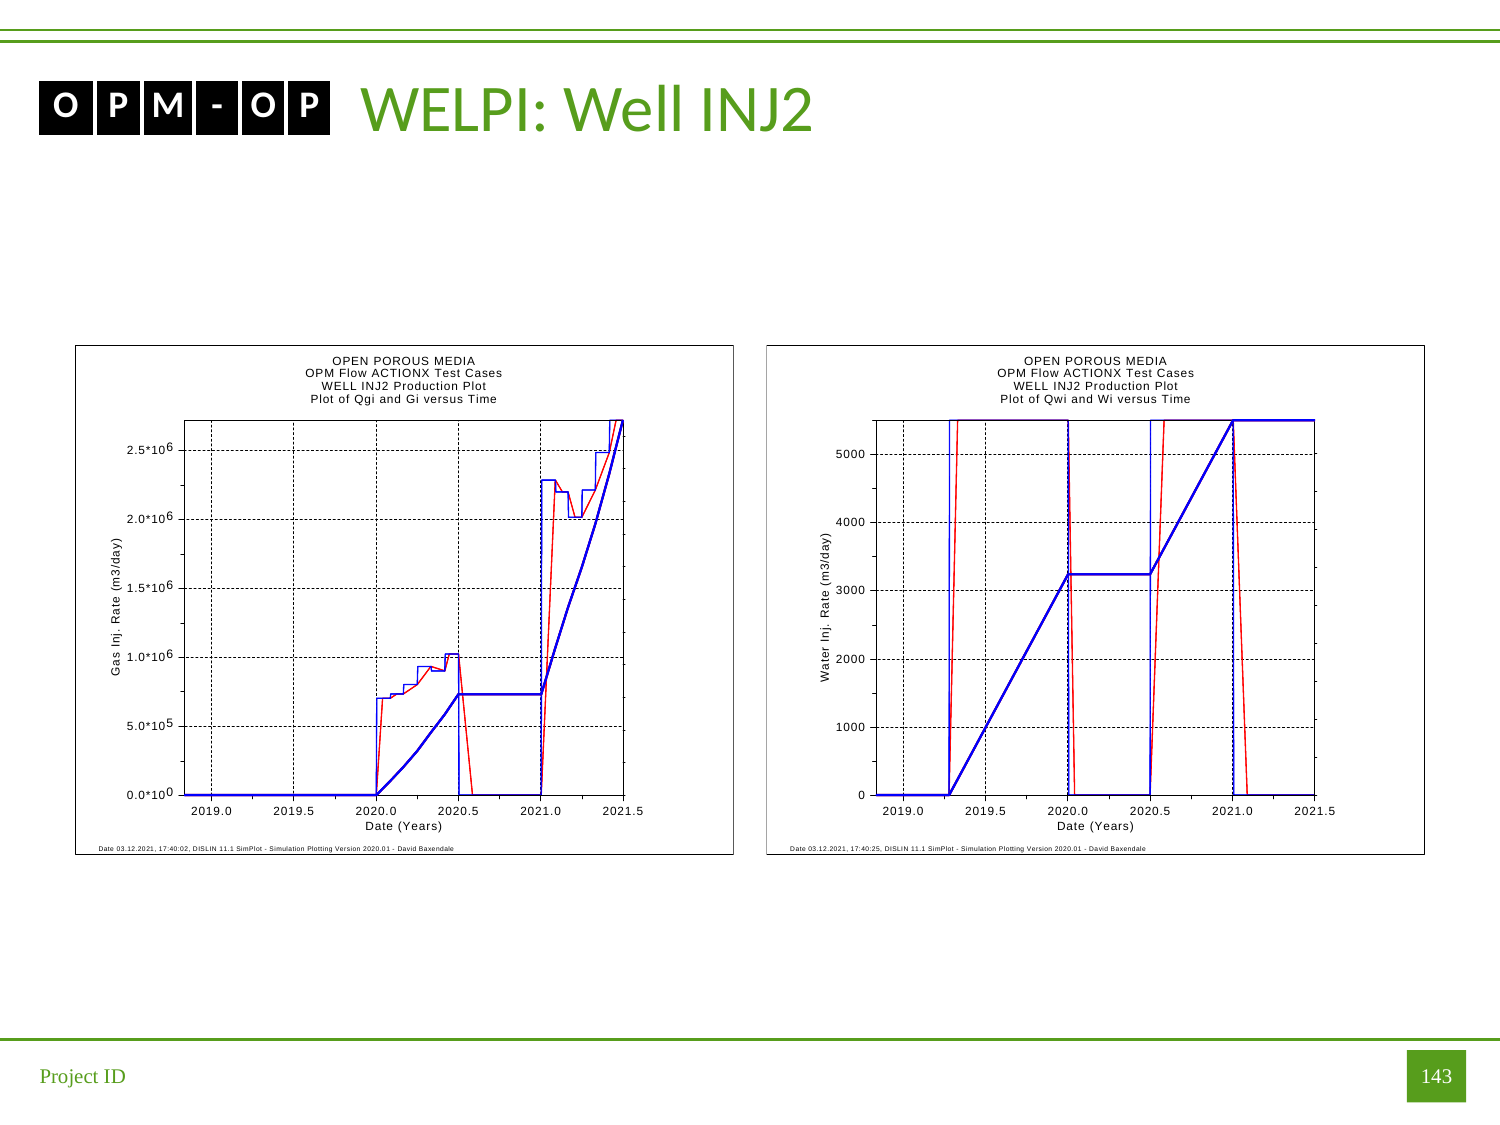

# WELPI: Well iNJ2
Project ID
143